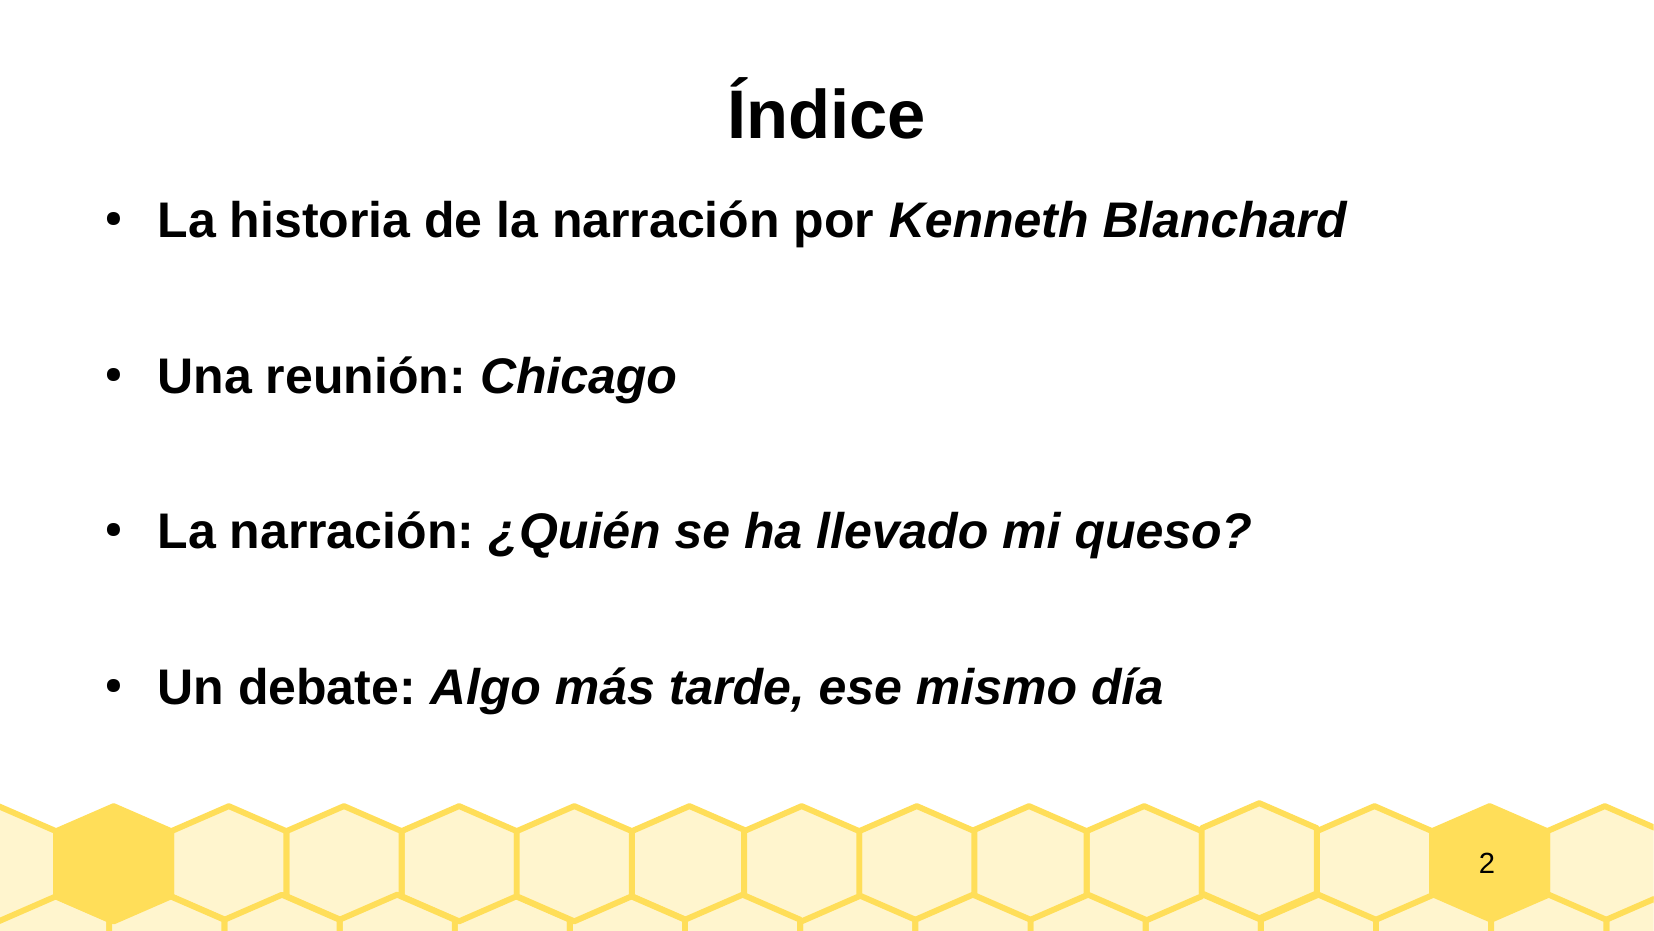

# Índice
La historia de la narración por Kenneth Blanchard
Una reunión: Chicago
La narración: ¿Quién se ha llevado mi queso?
Un debate: Algo más tarde, ese mismo día